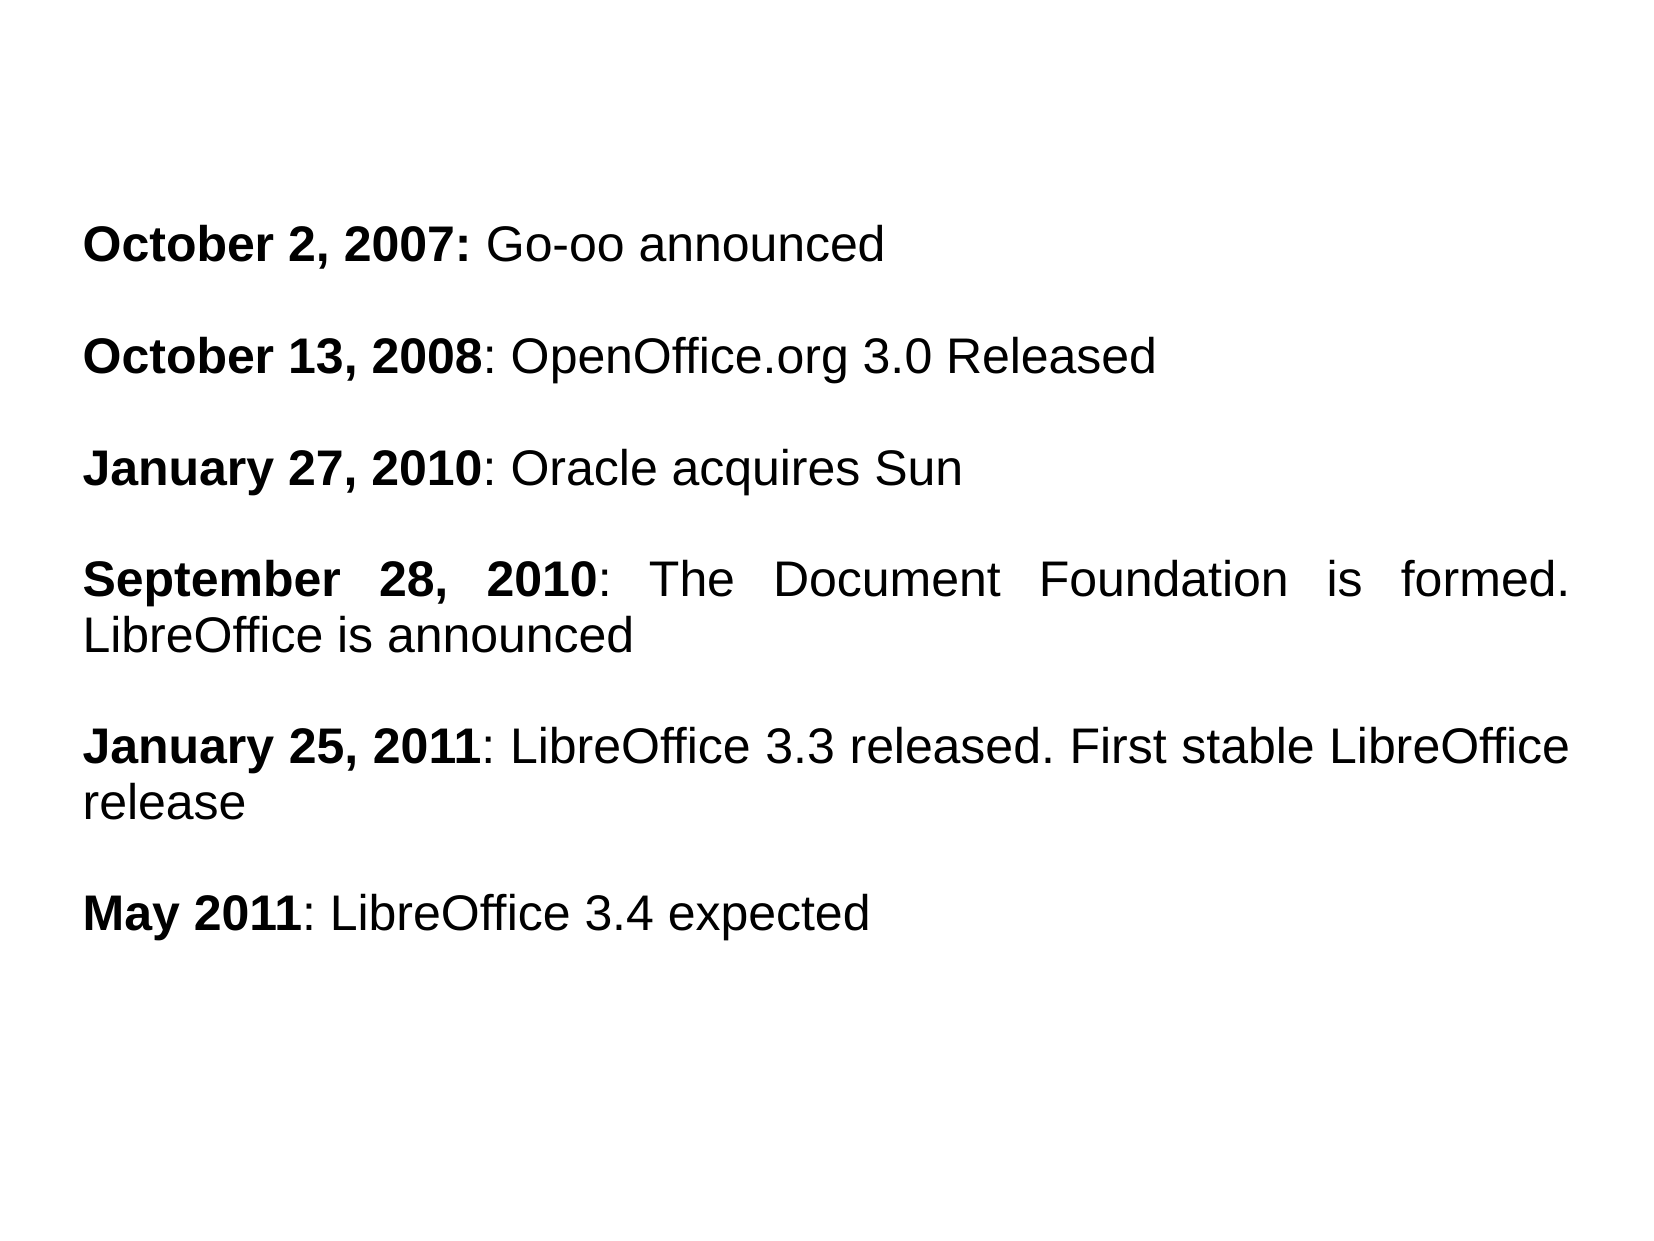

# October 2, 2007: Go-oo announced
October 13, 2008: OpenOffice.org 3.0 Released
January 27, 2010: Oracle acquires Sun
September 28, 2010: The Document Foundation is formed. LibreOffice is announced
January 25, 2011: LibreOffice 3.3 released. First stable LibreOffice release
May 2011: LibreOffice 3.4 expected